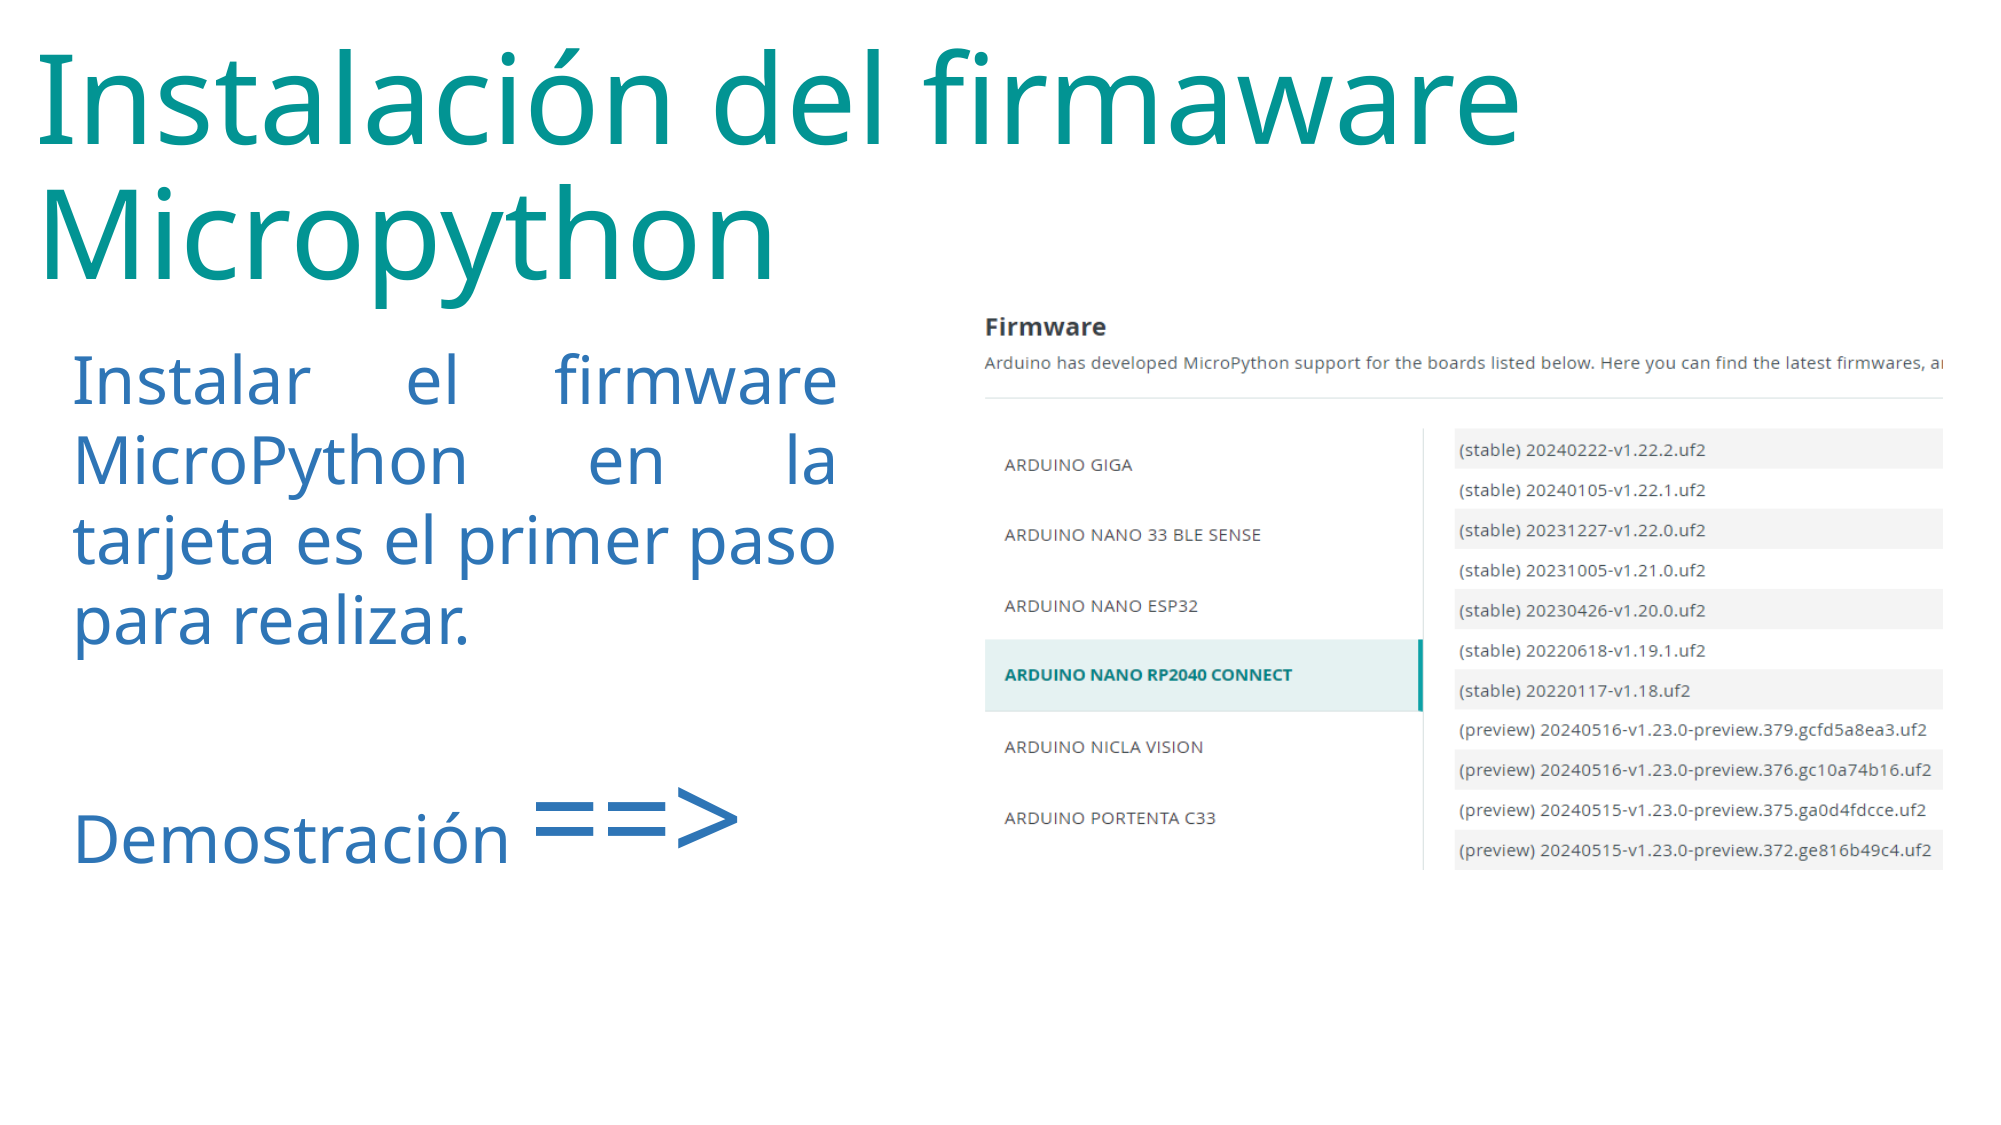

# Instalación del firmaware Micropython
Instalar el firmware MicroPython en la tarjeta es el primer paso para realizar.
Demostración ==>